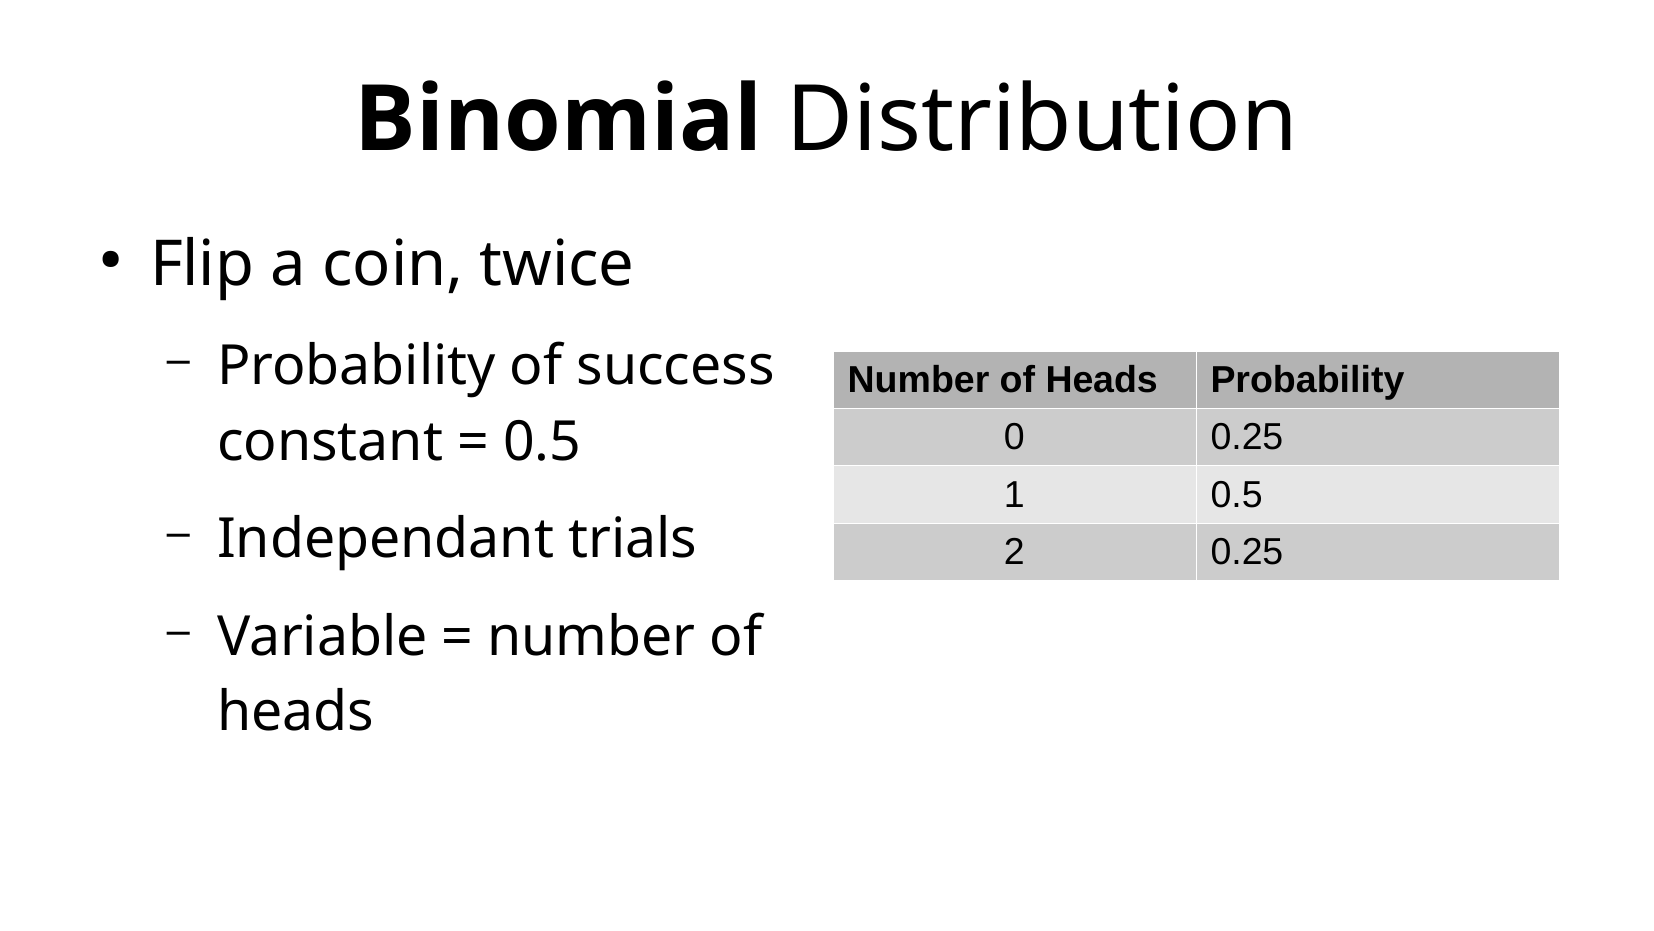

# Binomial Distribution
Flip a coin, twice
Probability of success constant = 0.5
Independant trials
Variable = number of heads
| Number of Heads | Probability |
| --- | --- |
| 0 | 0.25 |
| 1 | 0.5 |
| 2 | 0.25 |